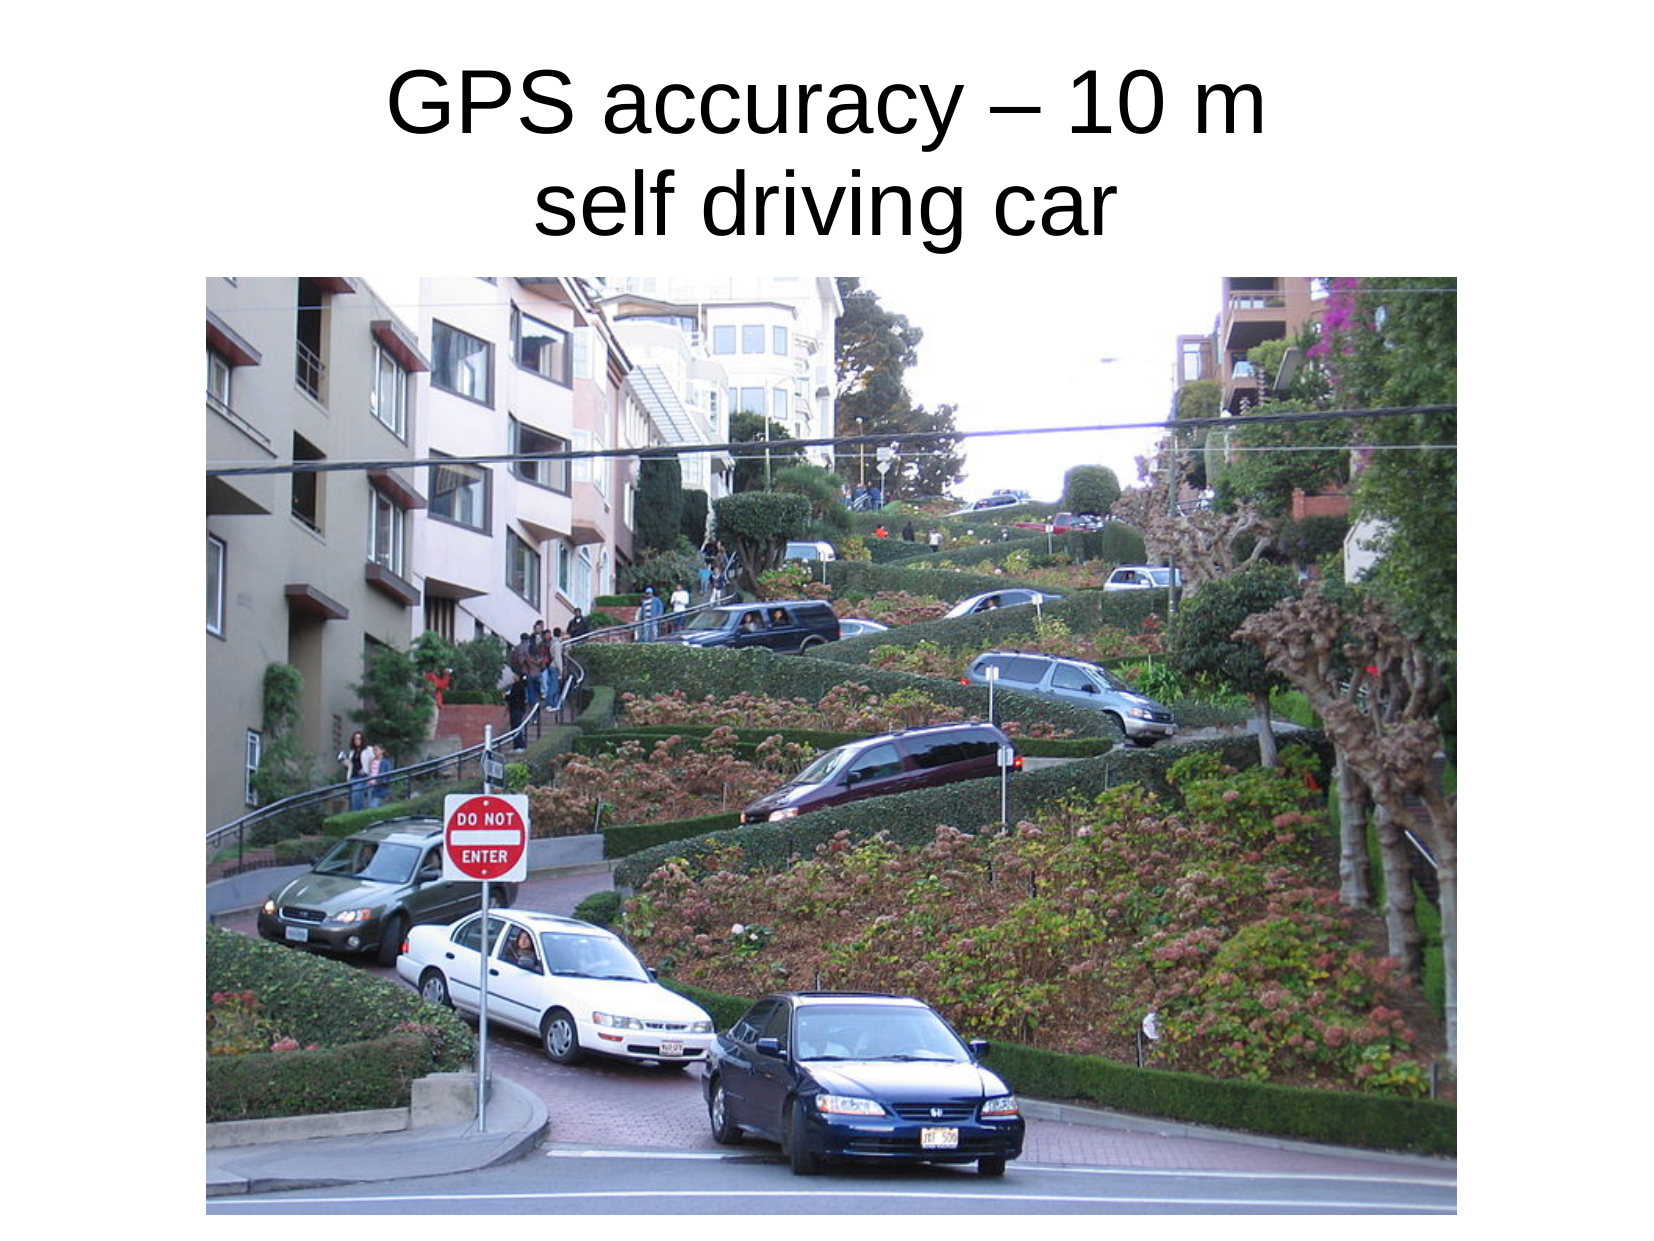

# GPS accuracy – 10 m self driving car